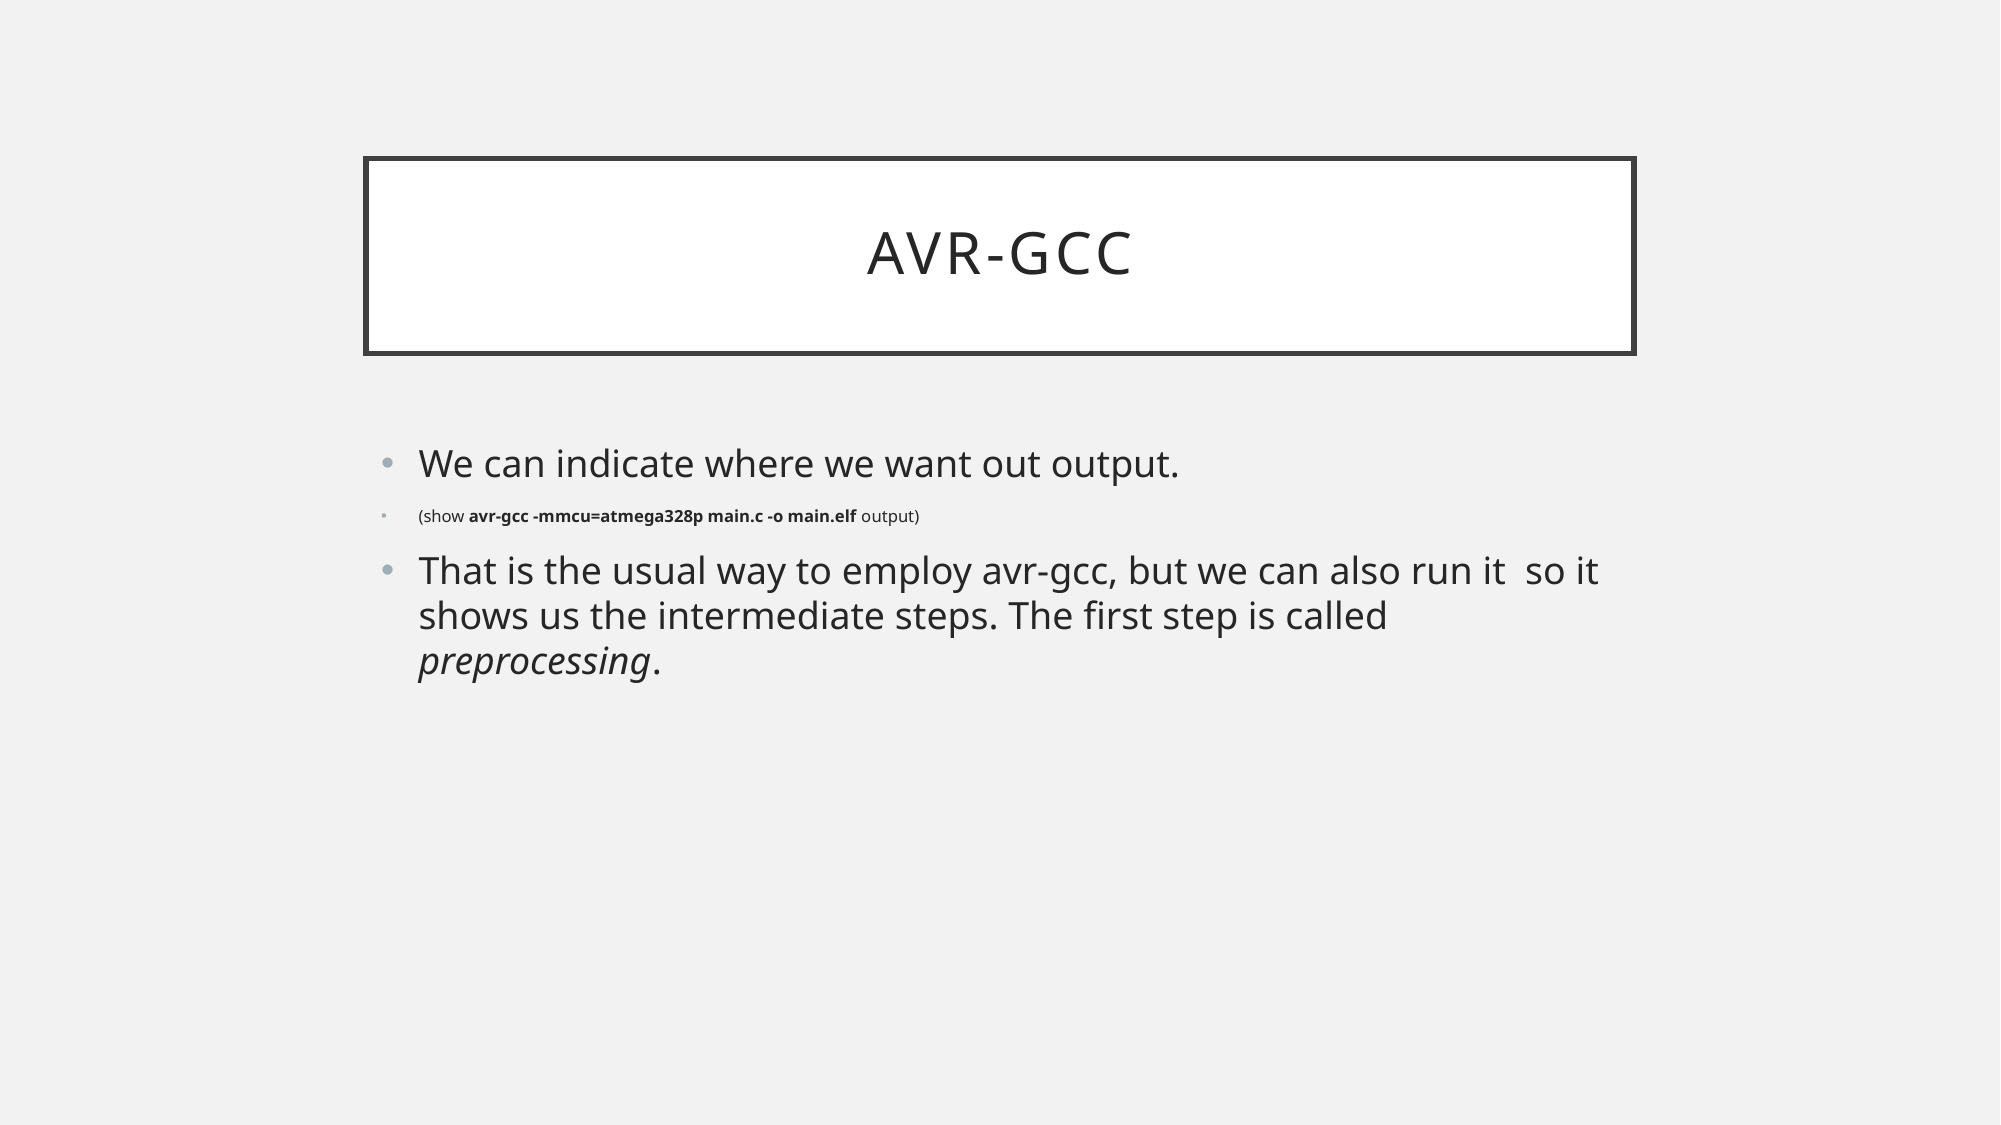

# avr-gcc
We can indicate where we want out output.
(show avr-gcc -mmcu=atmega328p main.c -o main.elf output)
That is the usual way to employ avr-gcc, but we can also run it so it shows us the intermediate steps. The first step is called preprocessing.